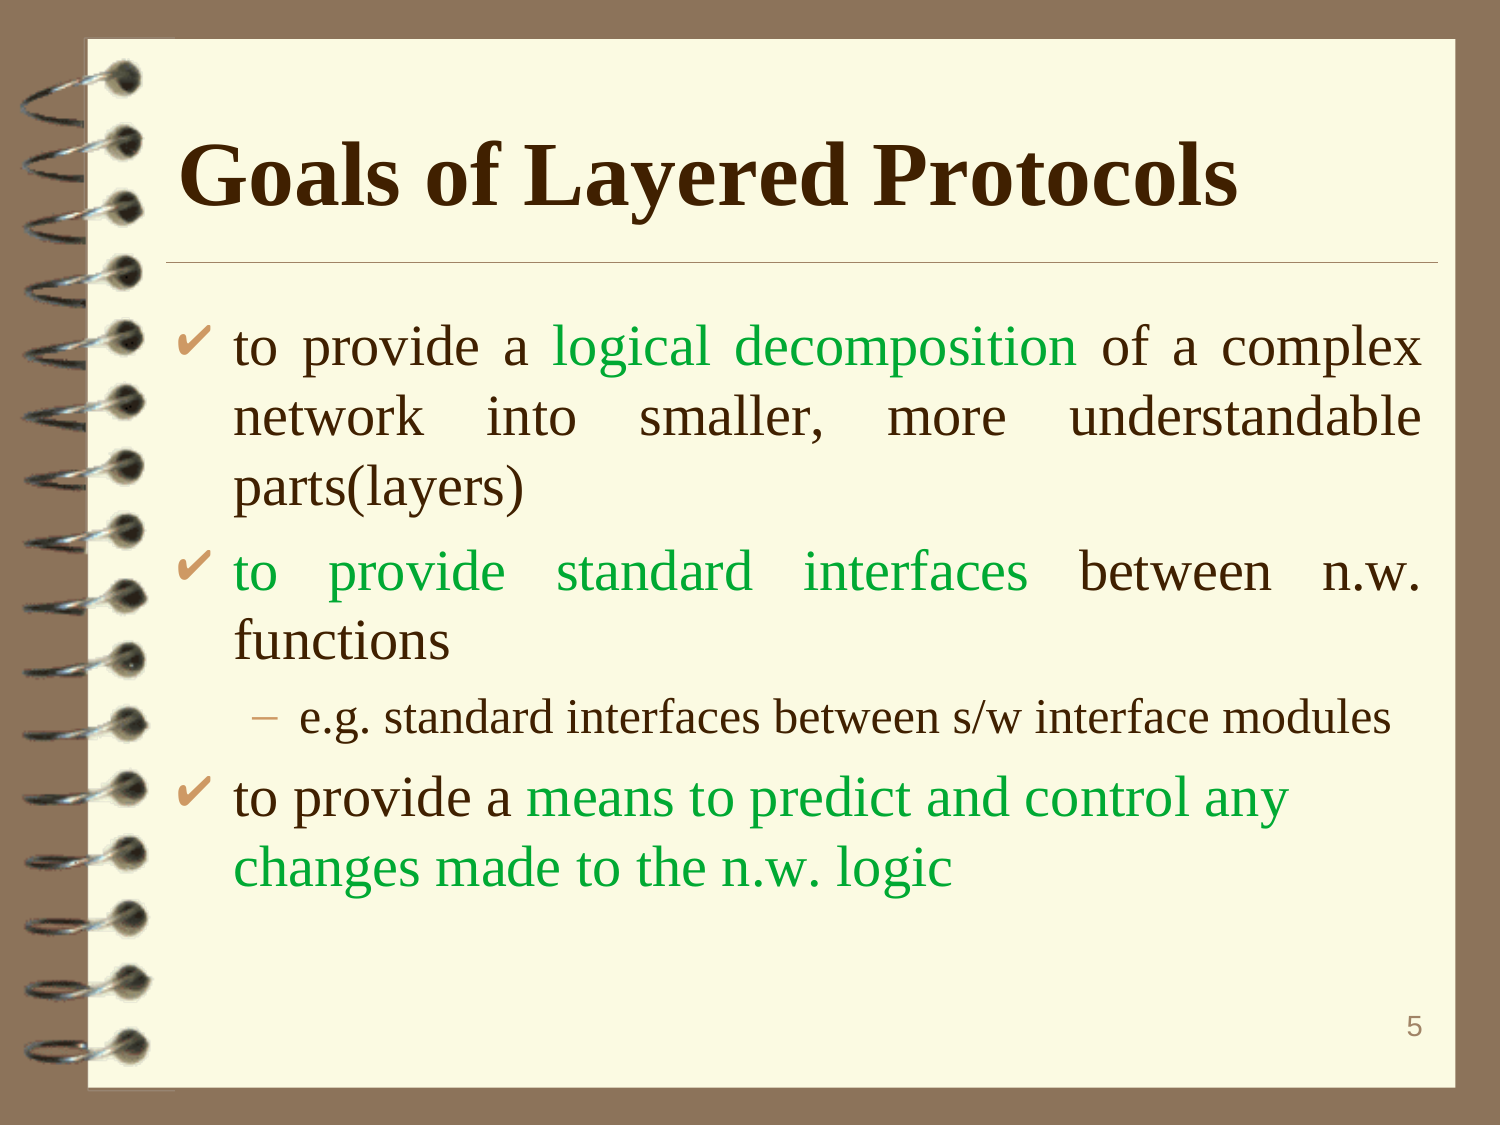

# Goals of Layered Protocols
to provide a logical decomposition of a complex network into smaller, more understandable parts(layers)
to provide standard interfaces between n.w. functions
e.g. standard interfaces between s/w interface modules
to provide a means to predict and control any changes made to the n.w. logic
5